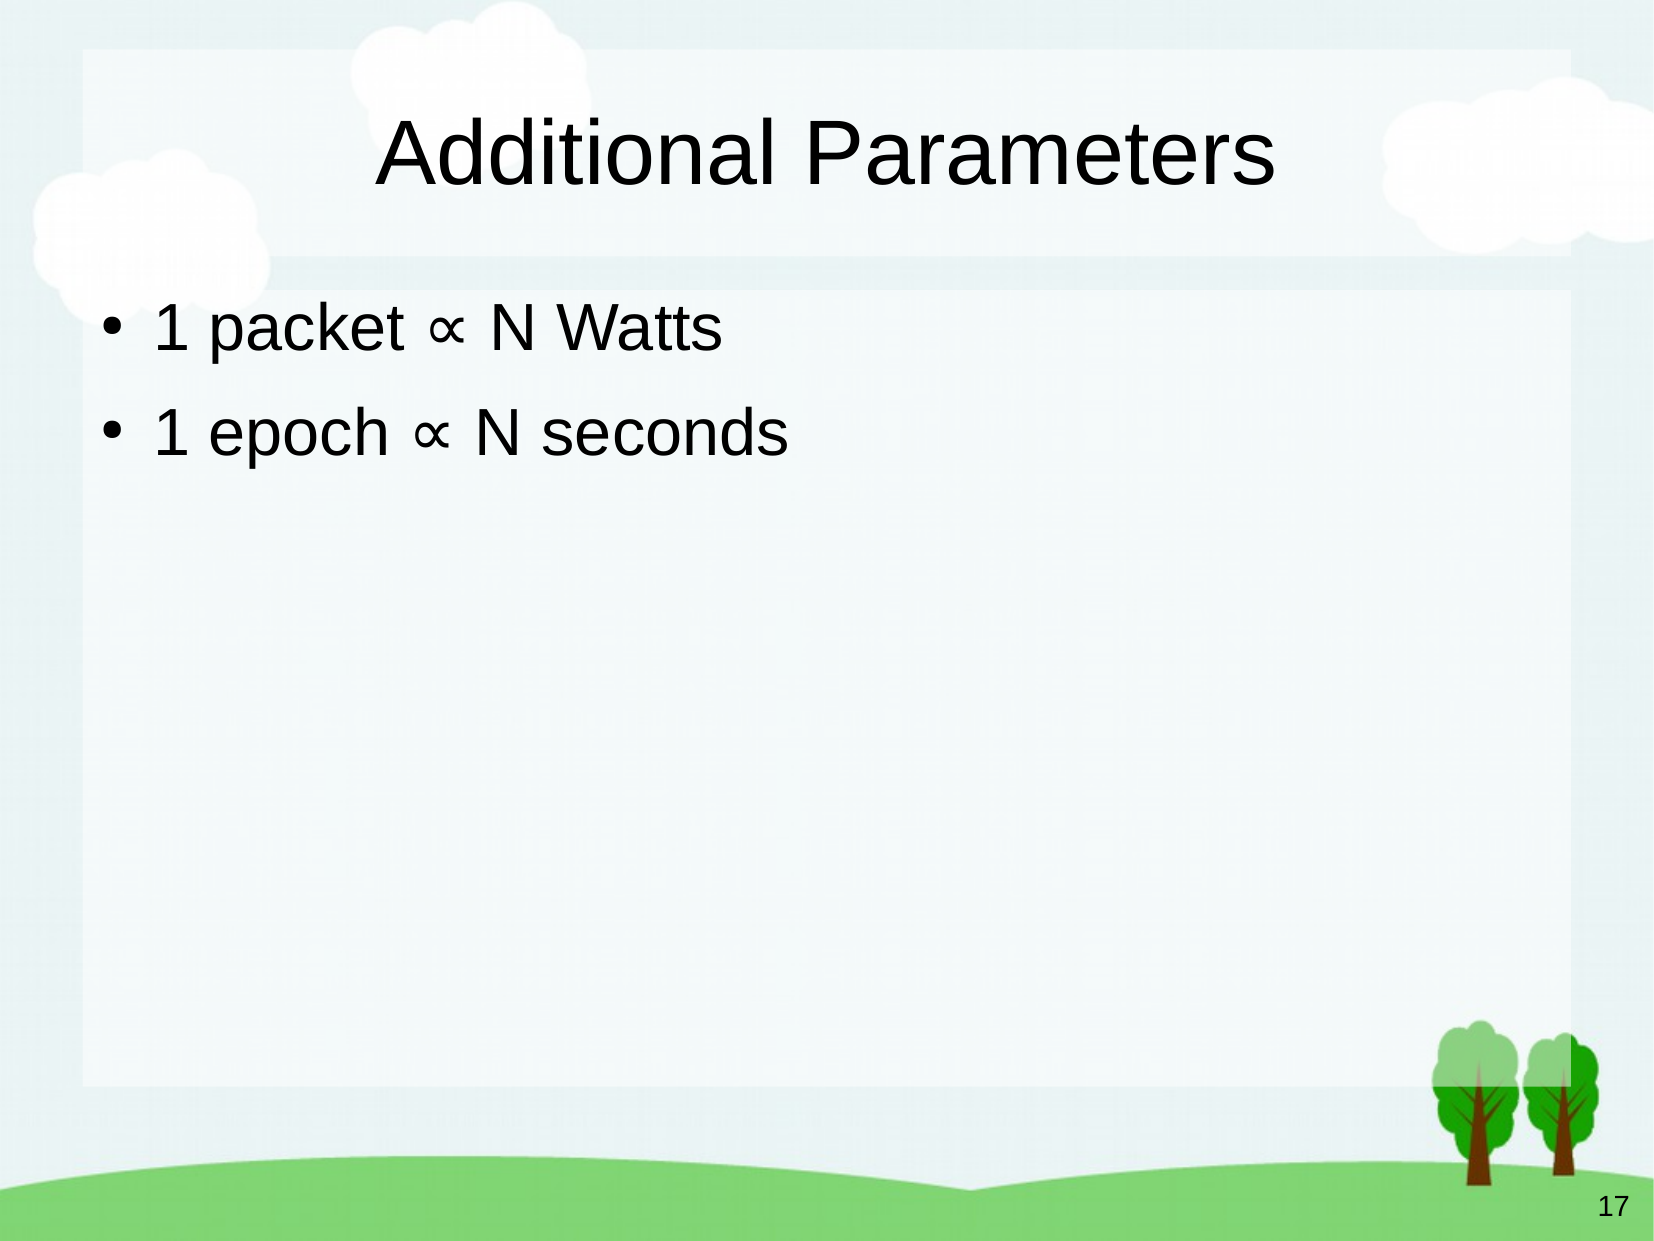

# Additional Parameters
1 packet ∝ N Watts
1 epoch ∝ N seconds
17